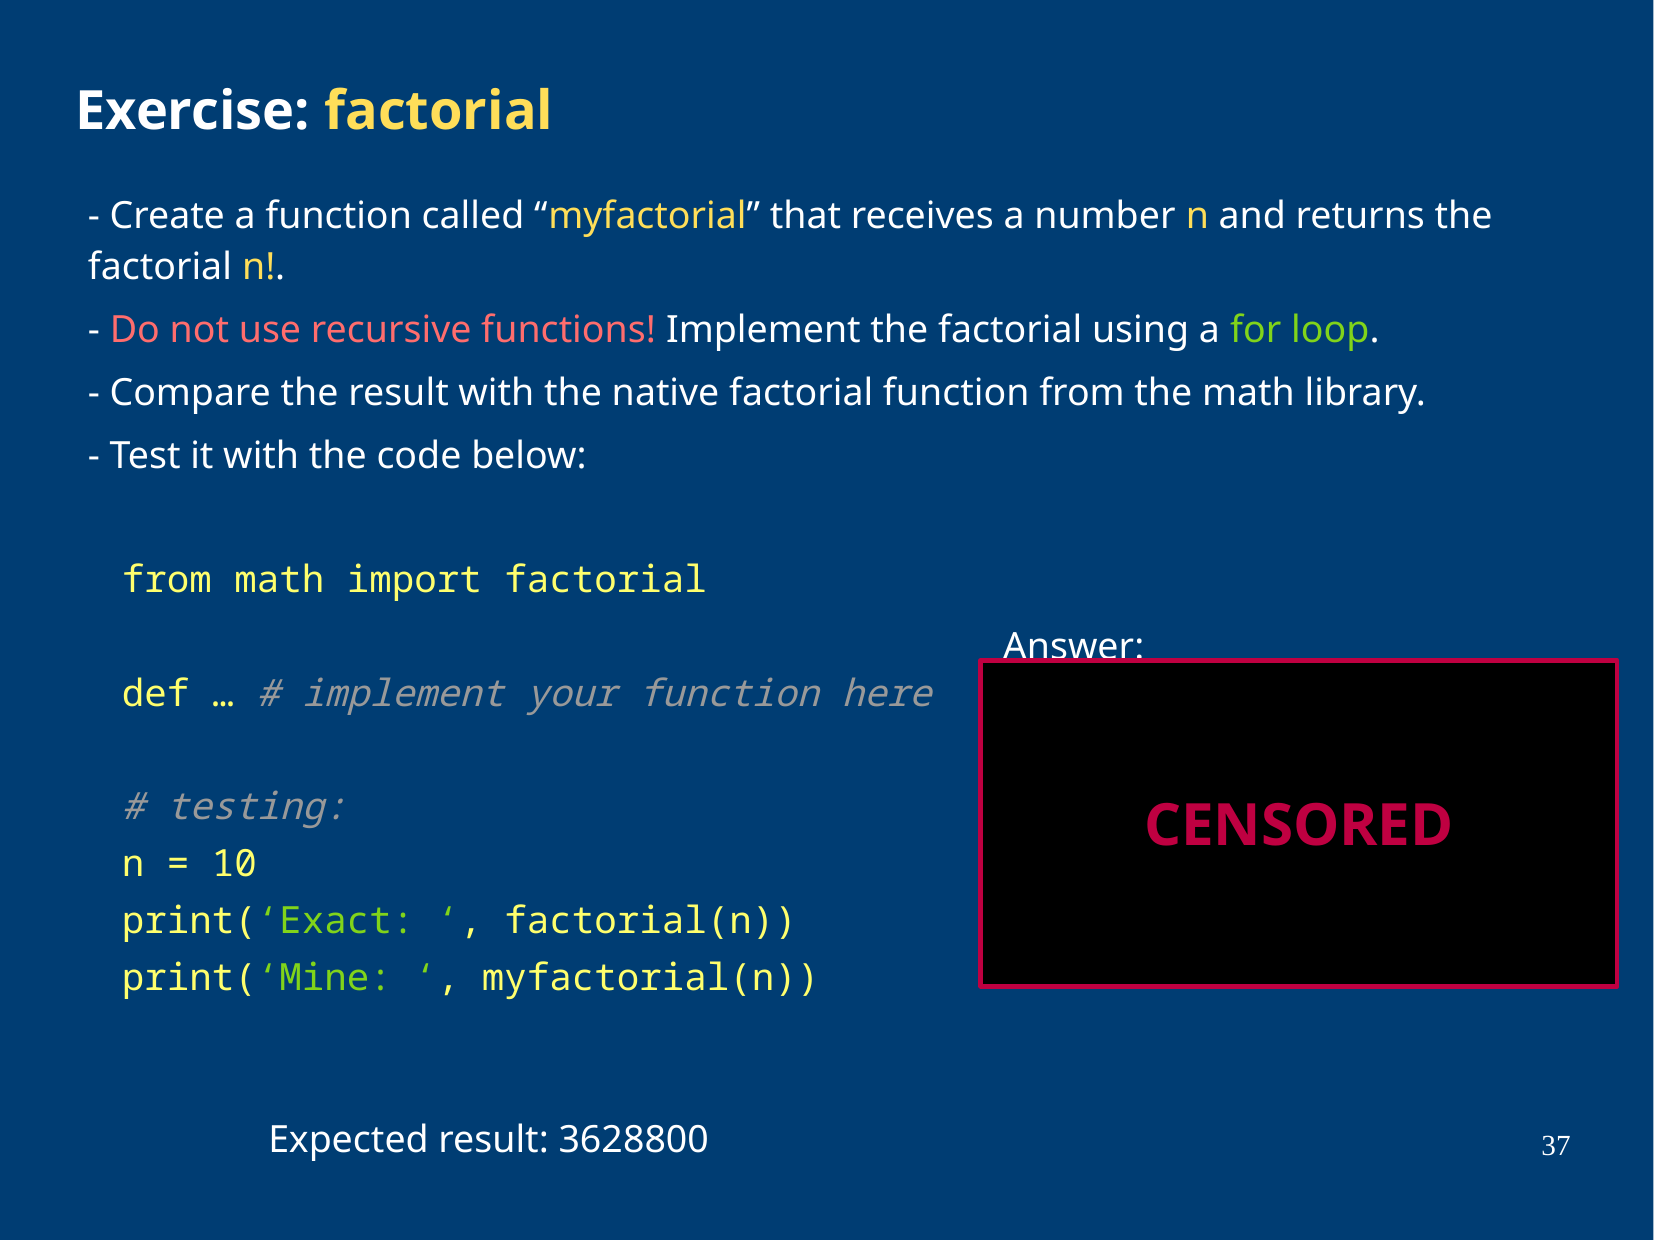

Exercise: factorial
- Create a function called “myfactorial” that receives a number n and returns the factorial n!.
- Do not use recursive functions! Implement the factorial using a for loop.
- Compare the result with the native factorial function from the math library.
- Test it with the code below:
from math import factorial
def … # implement your function here
# testing:
n = 10
print(‘Exact: ‘, factorial(n))
print(‘Mine: ‘, myfactorial(n))
Expected result: 3628800
Answer:
def myfactorial(n):
	f = 1
	for i in range(1, n+1):
		f *= i
	return f
CENSORED